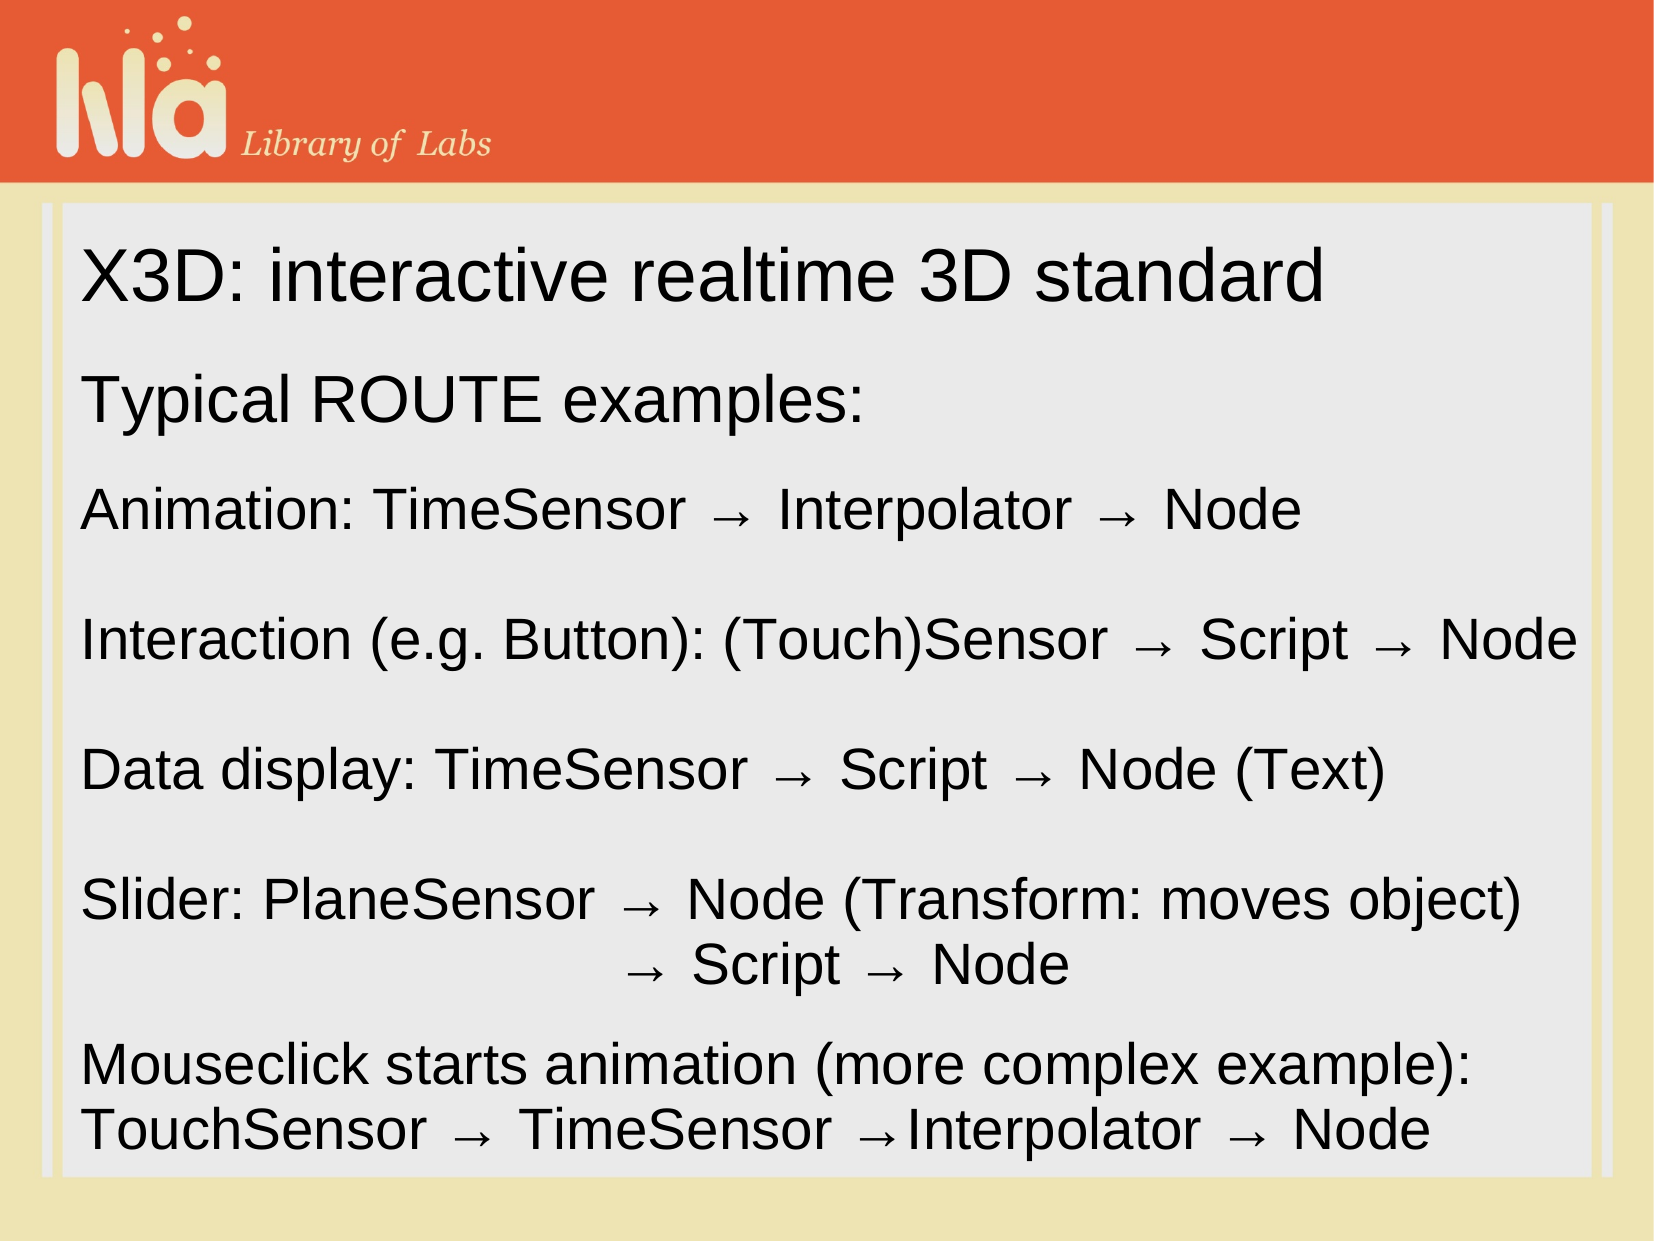

X3D: interactive realtime 3D standard
Typical ROUTE examples:
Animation: TimeSensor → Interpolator → Node
Interaction (e.g. Button): (Touch)Sensor → Script → Node
Data display: TimeSensor → Script → Node (Text)
Slider: PlaneSensor → Node (Transform: moves object)
 → Script → Node
Mouseclick starts animation (more complex example):
TouchSensor → TimeSensor →Interpolator → Node